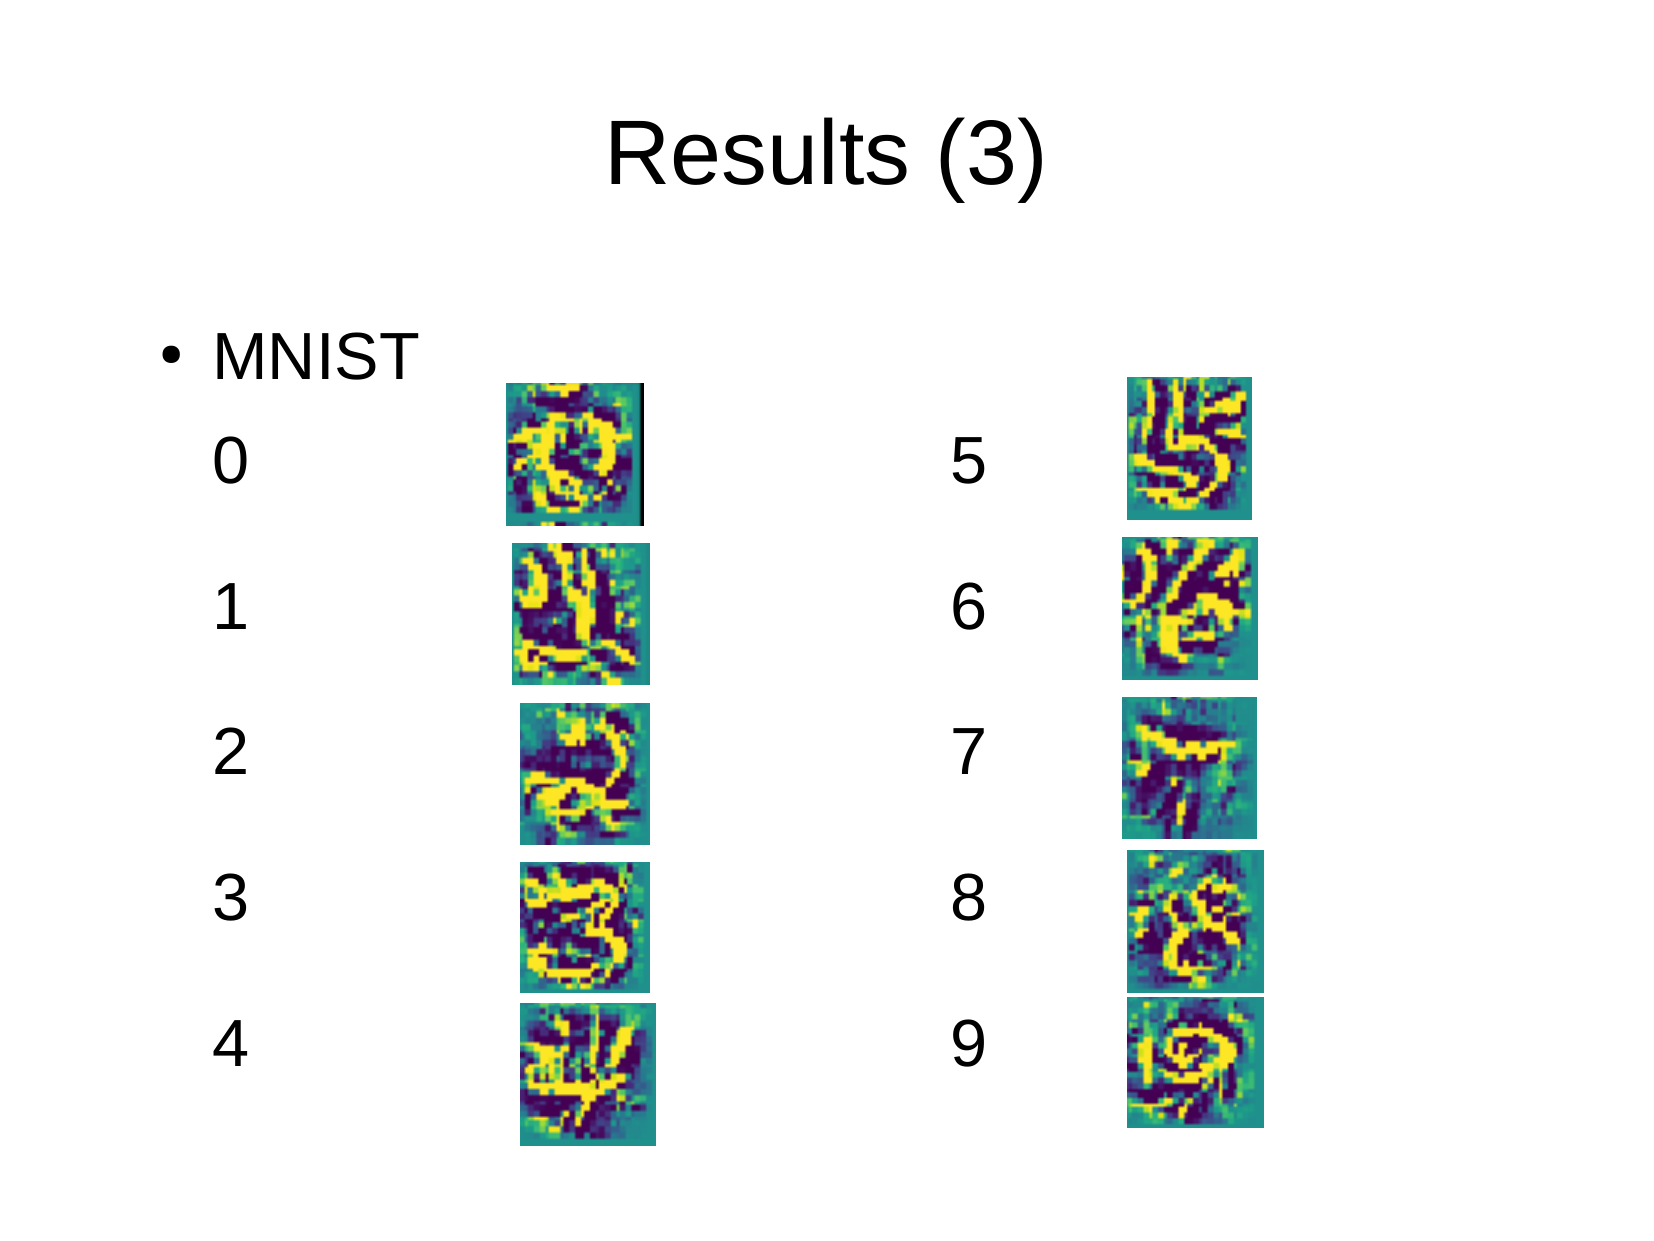

# Results (3)
MNIST
0										5
1										6
2										7
3										8
4										9